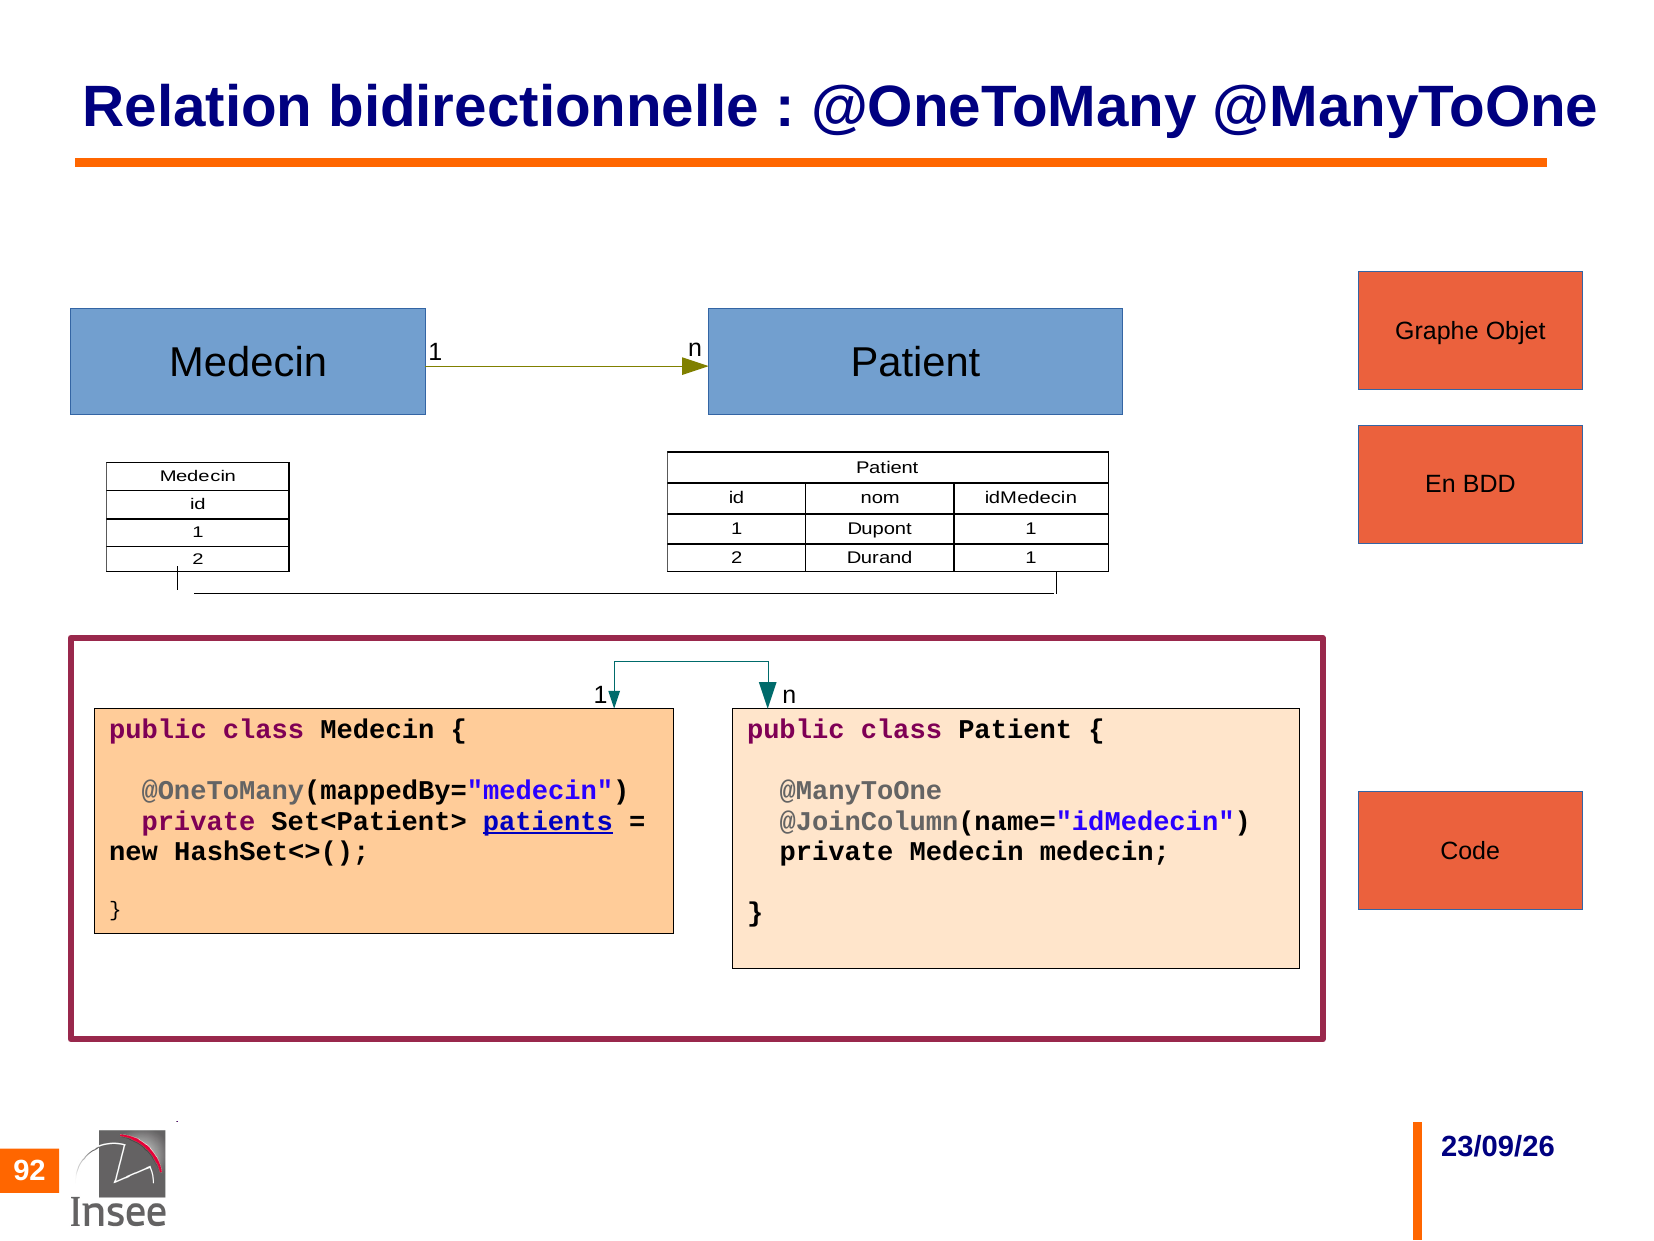

# Relation bidirectionnelle : @OneToMany @ManyToOne
Graphe Objet
Medecin
Patient
n
1
En BDD
1
n
public class Medecin {
 @OneToMany(mappedBy="medecin")
 private Set<Patient> patients = new HashSet<>();
}
public class Patient {
 @ManyToOne
 @JoinColumn(name="idMedecin")
 private Medecin medecin;
}
Code
92